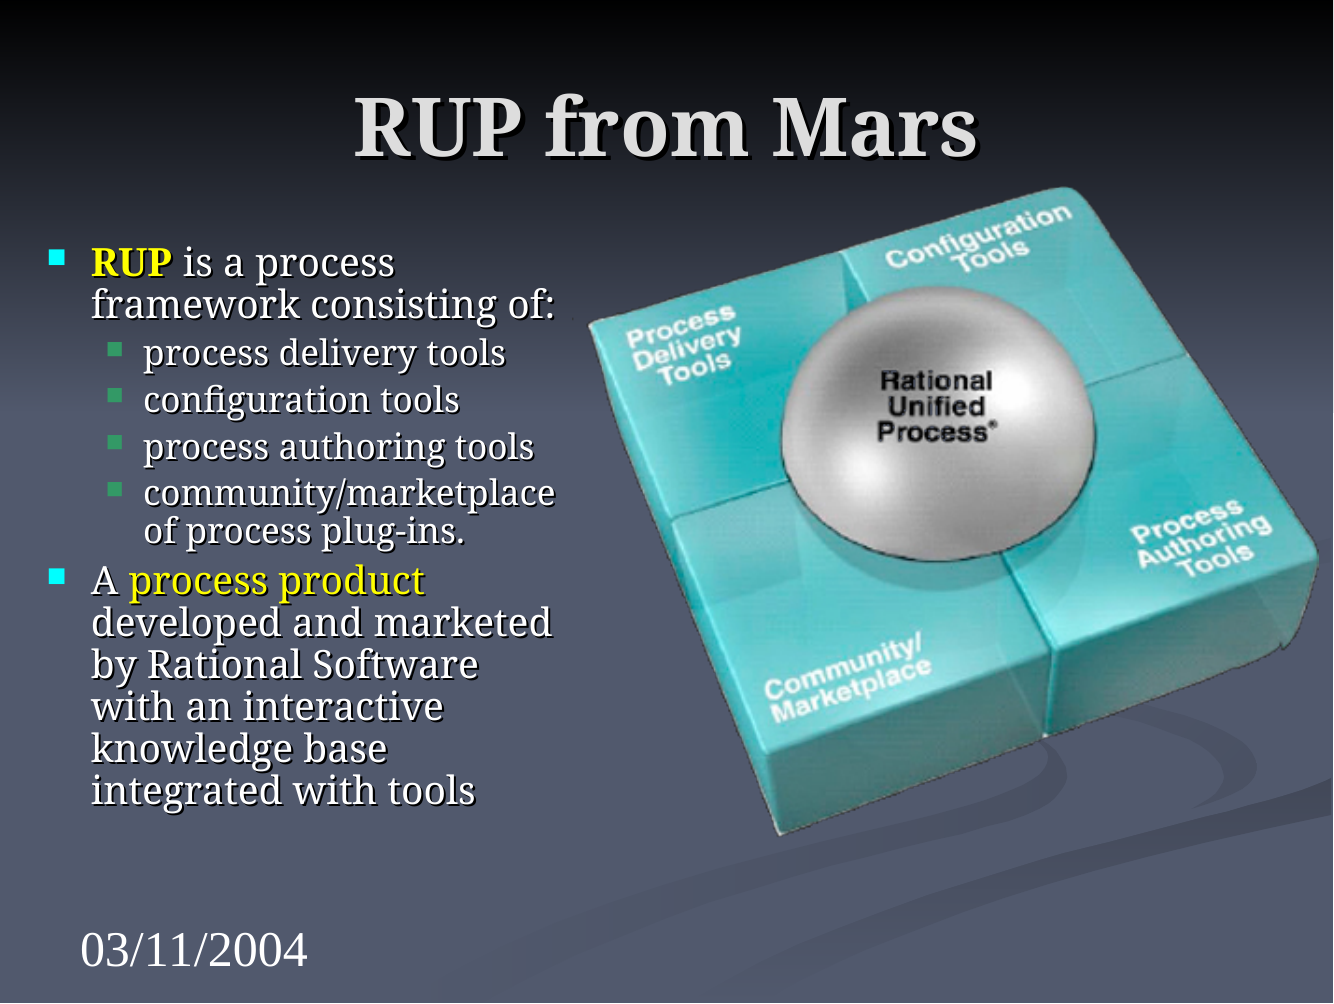

# RUP from Mars
RUP is a process framework consisting of:
process delivery tools
configuration tools
process authoring tools
community/marketplace of process plug-ins.
A process product developed and marketed by Rational Software with an interactive knowledge base integrated with tools
03/11/2004